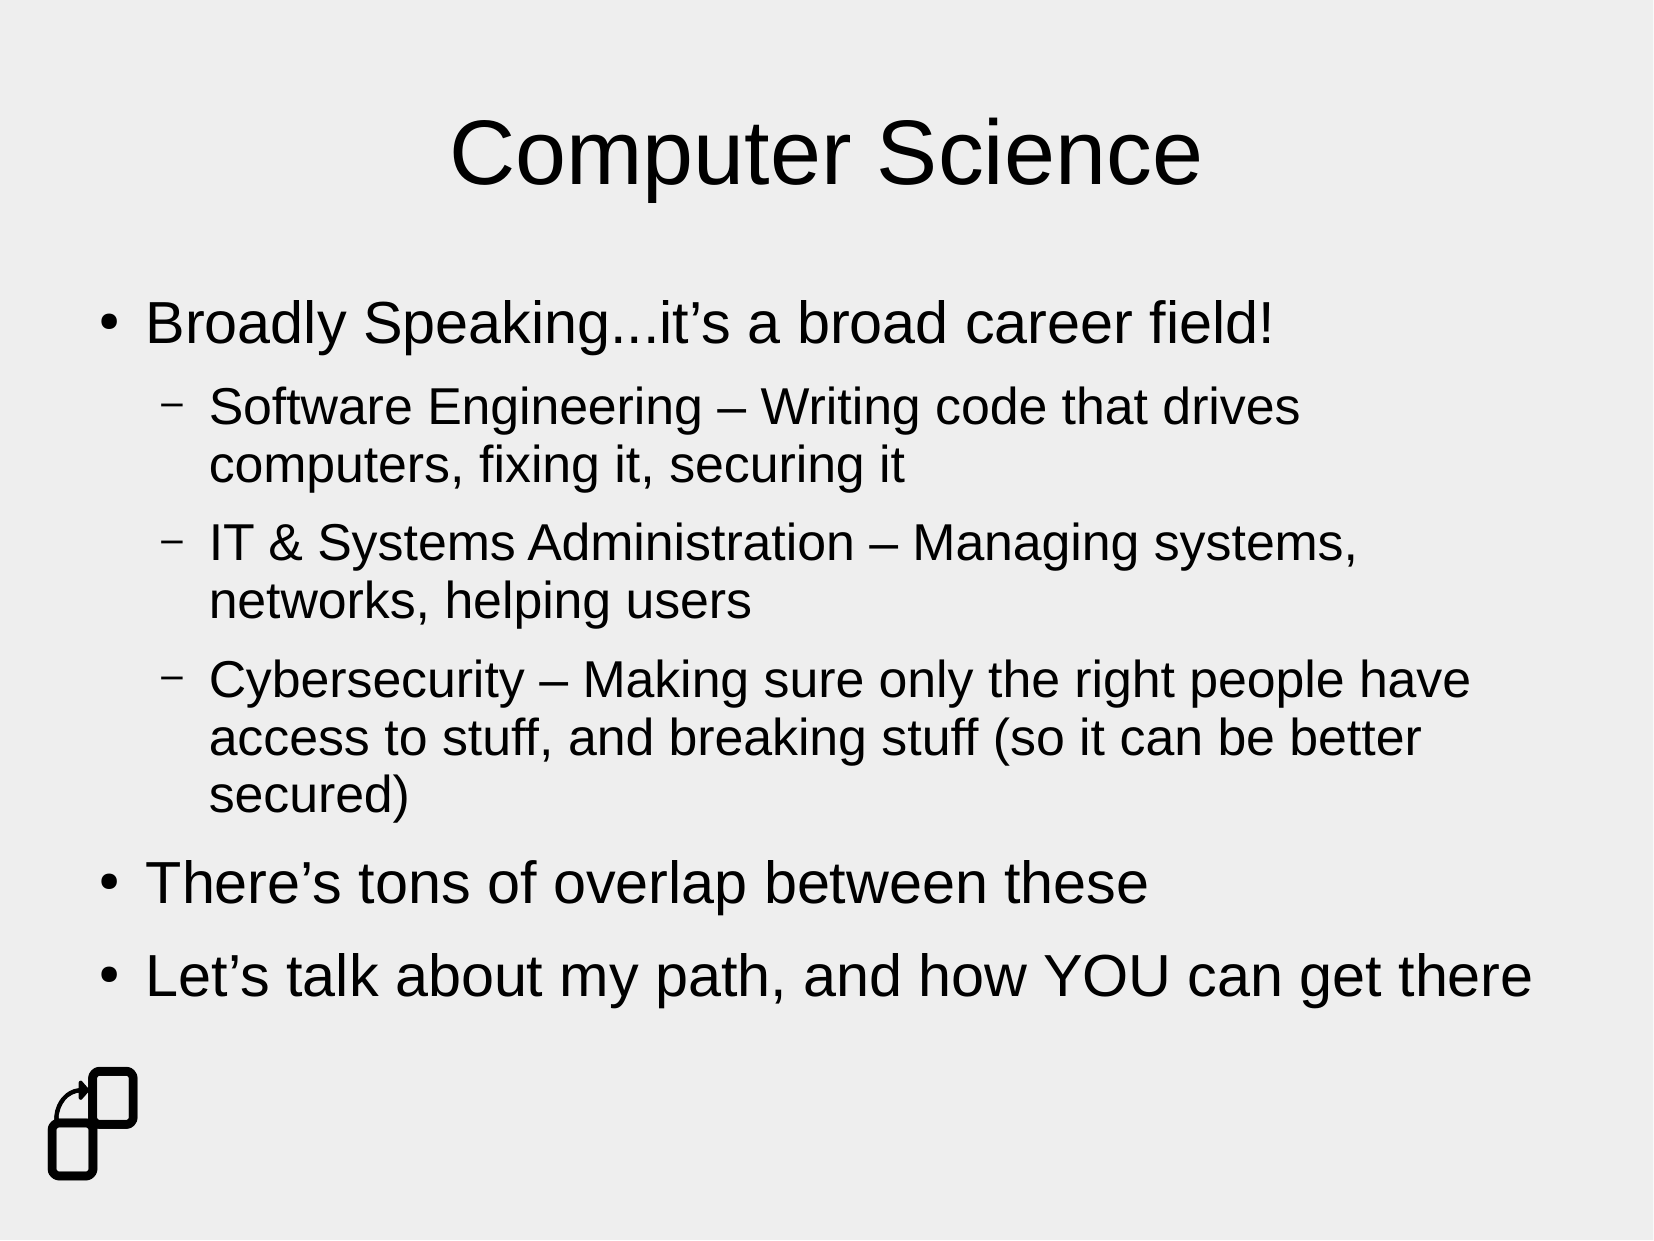

# Computer Science
Broadly Speaking...it’s a broad career field!
Software Engineering – Writing code that drives computers, fixing it, securing it
IT & Systems Administration – Managing systems, networks, helping users
Cybersecurity – Making sure only the right people have access to stuff, and breaking stuff (so it can be better secured)
There’s tons of overlap between these
Let’s talk about my path, and how YOU can get there